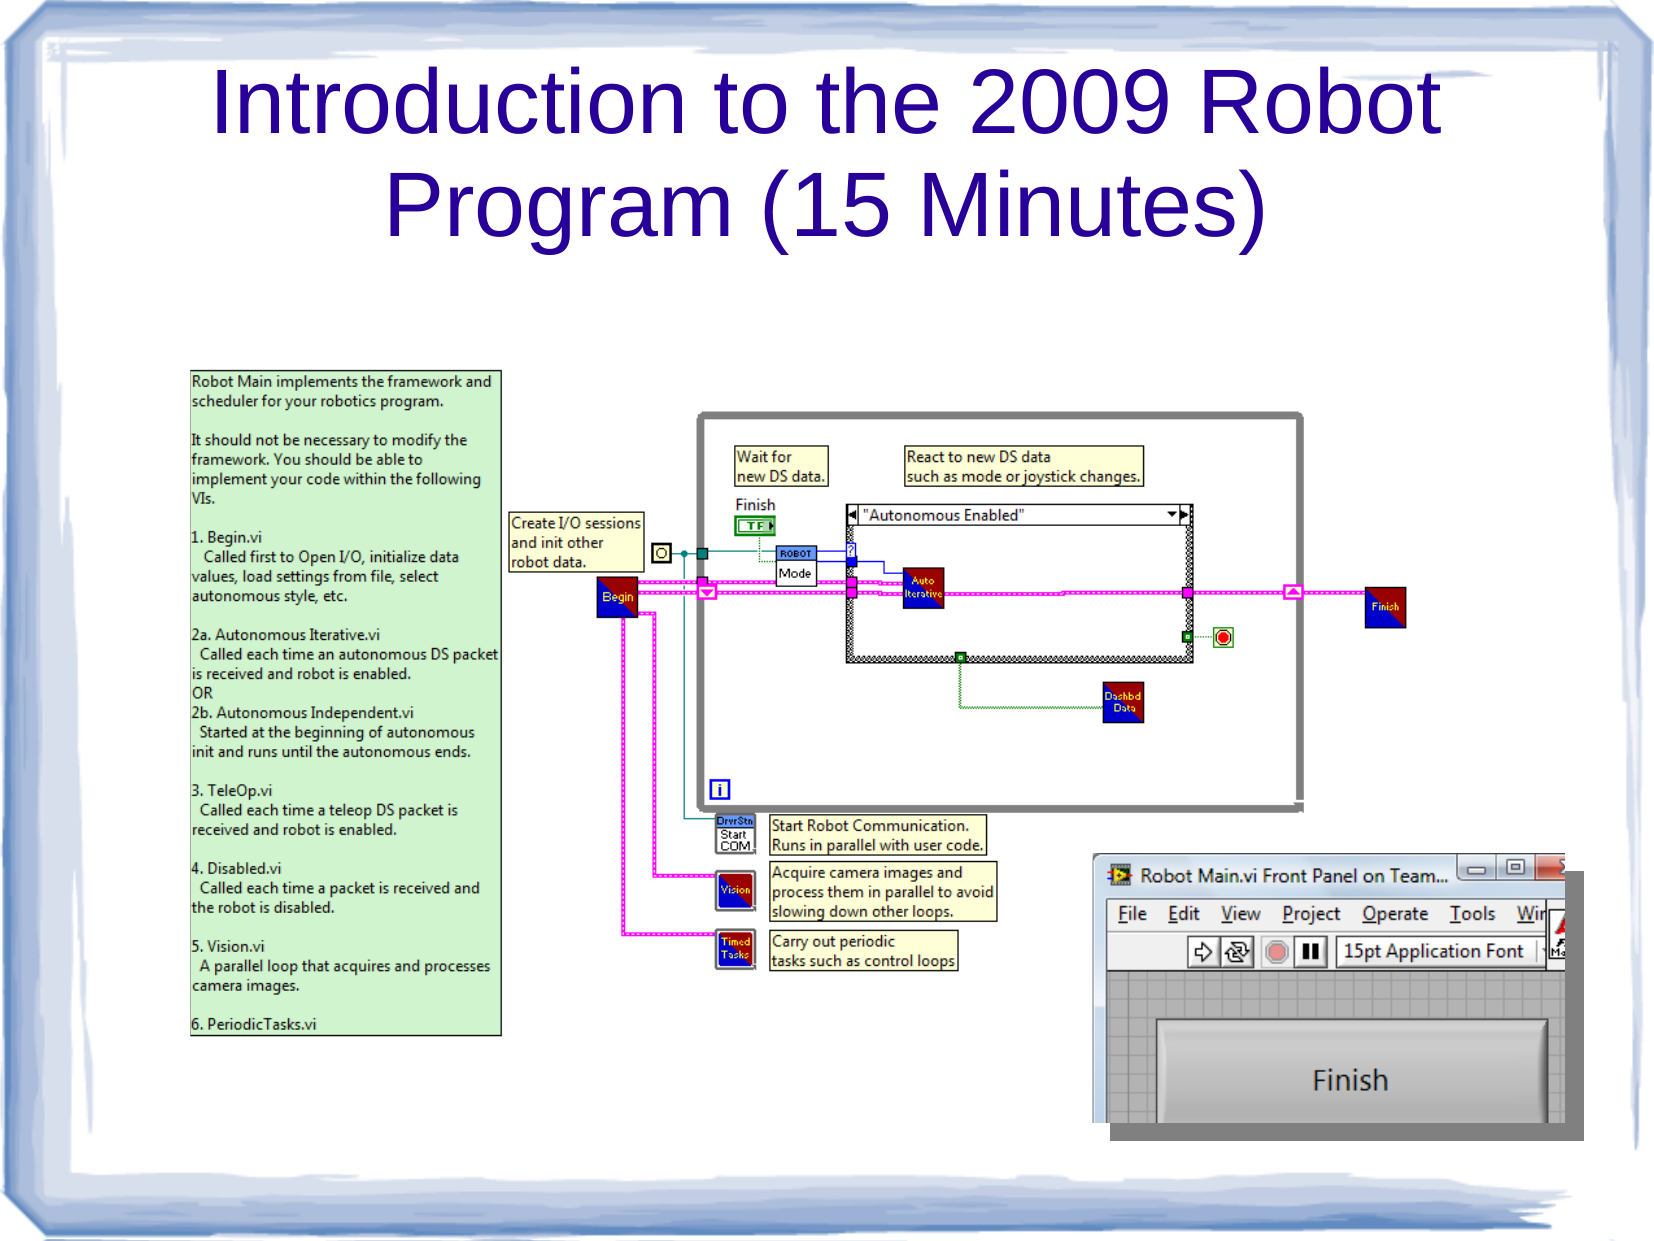

# Introduction to the 2009 Robot Program (15 Minutes)